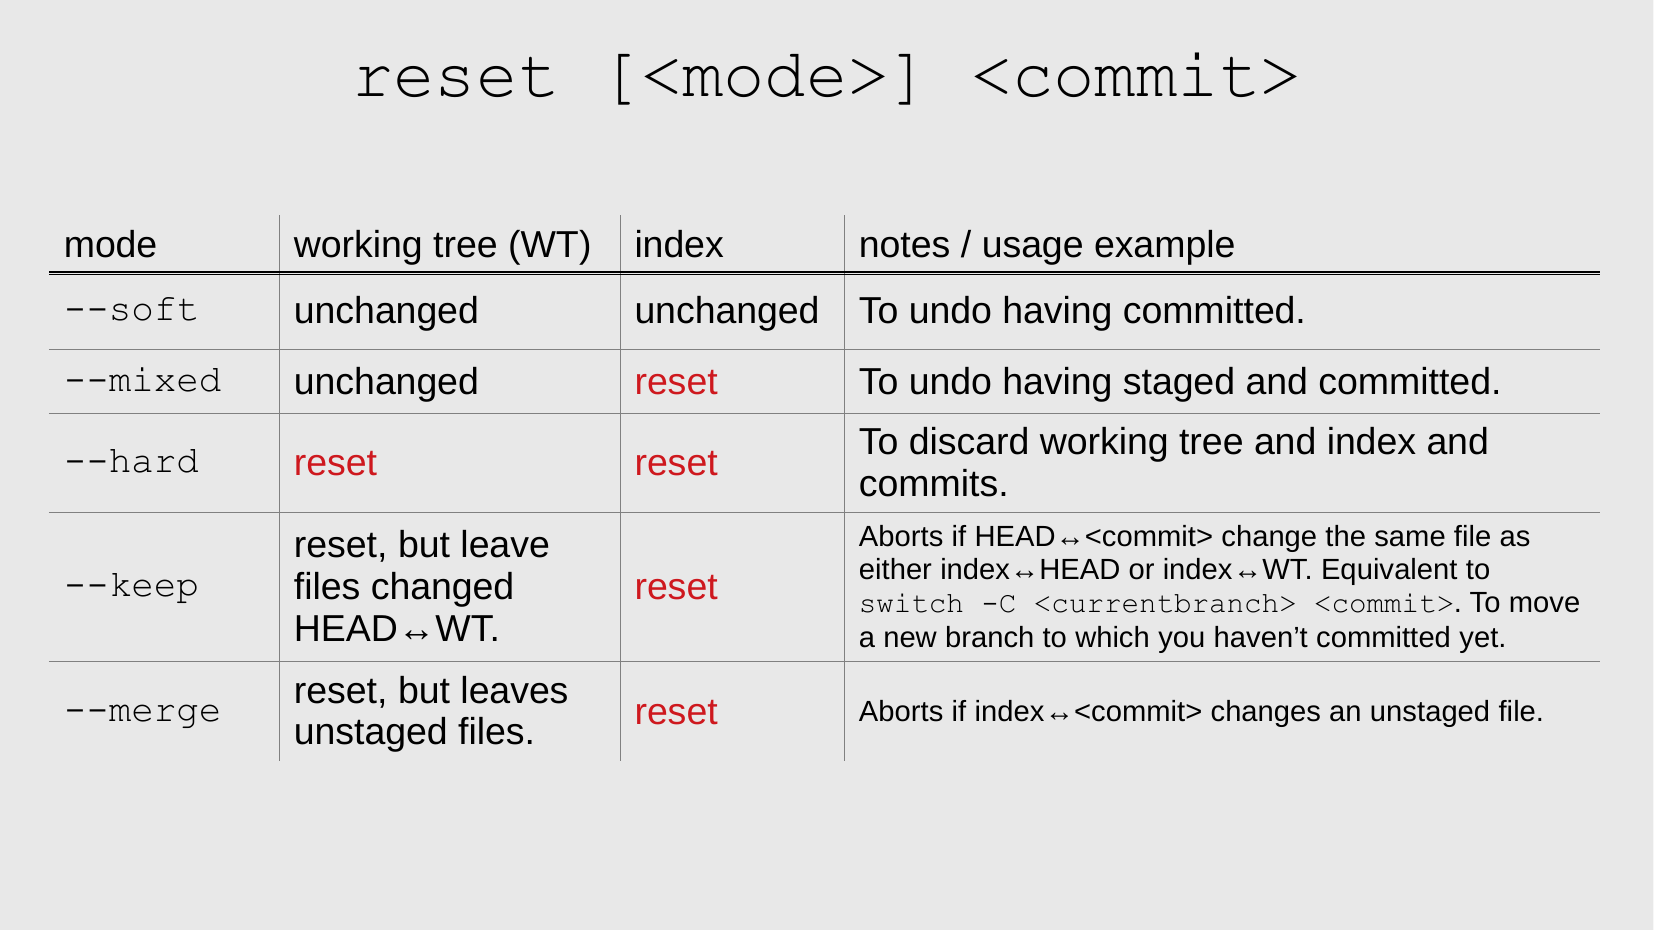

# reset [<mode>] <commit>
| mode | working tree (WT) | index | notes / usage example |
| --- | --- | --- | --- |
| --soft | unchanged | unchanged | To undo having committed. |
| --mixed | unchanged | reset | To undo having staged and committed. |
| --hard | reset | reset | To discard working tree and index and commits. |
| --keep | reset, but leave files changed HEAD↔WT. | reset | Aborts if HEAD↔<commit> change the same file as either index↔HEAD or index↔WT. Equivalent to switch -C <currentbranch> <commit>. To move a new branch to which you haven’t committed yet. |
| --merge | reset, but leaves unstaged files. | reset | Aborts if index↔<commit> changes an unstaged file. |